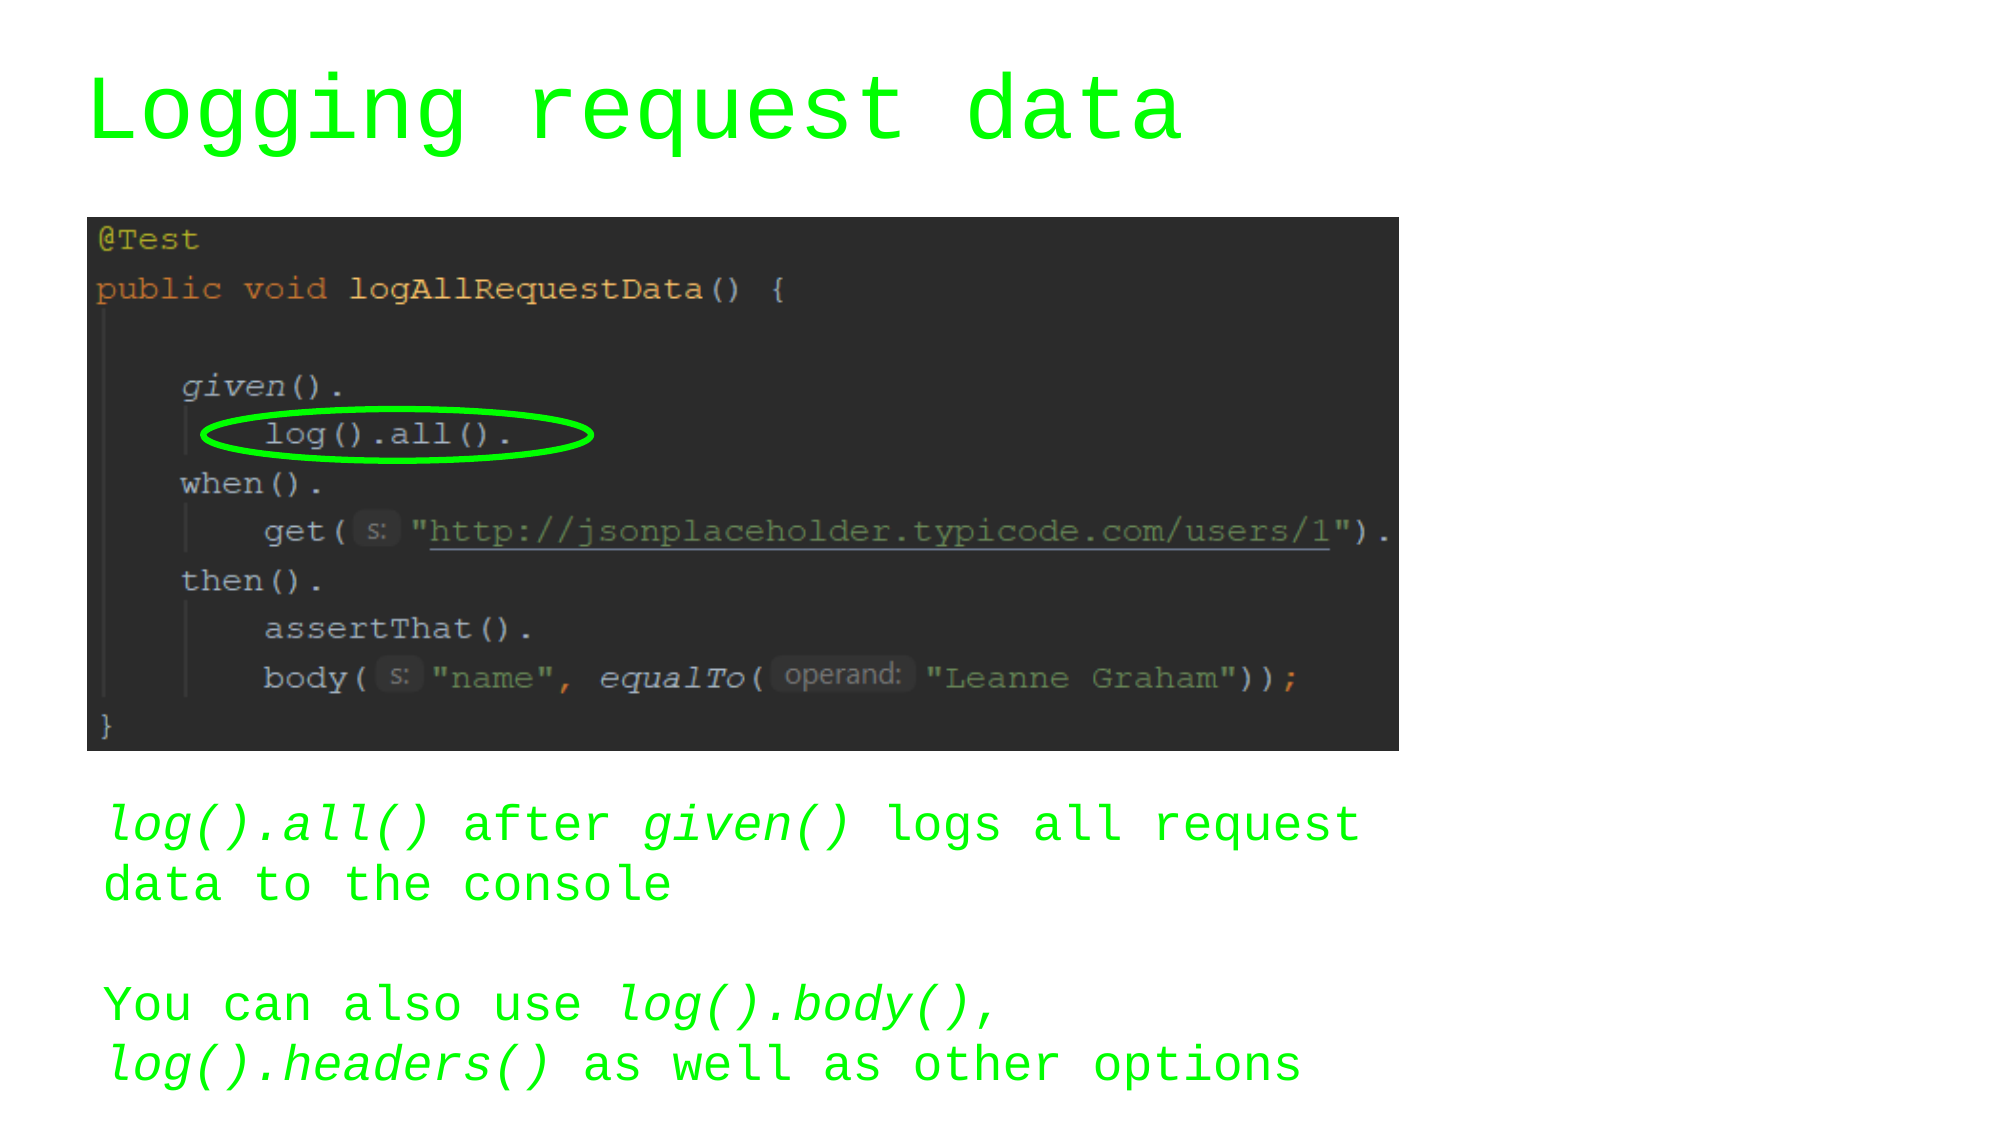

# Logging request data
log().all() after given() logs all request data to the console
You can also use log().body(), log().headers() as well as other options